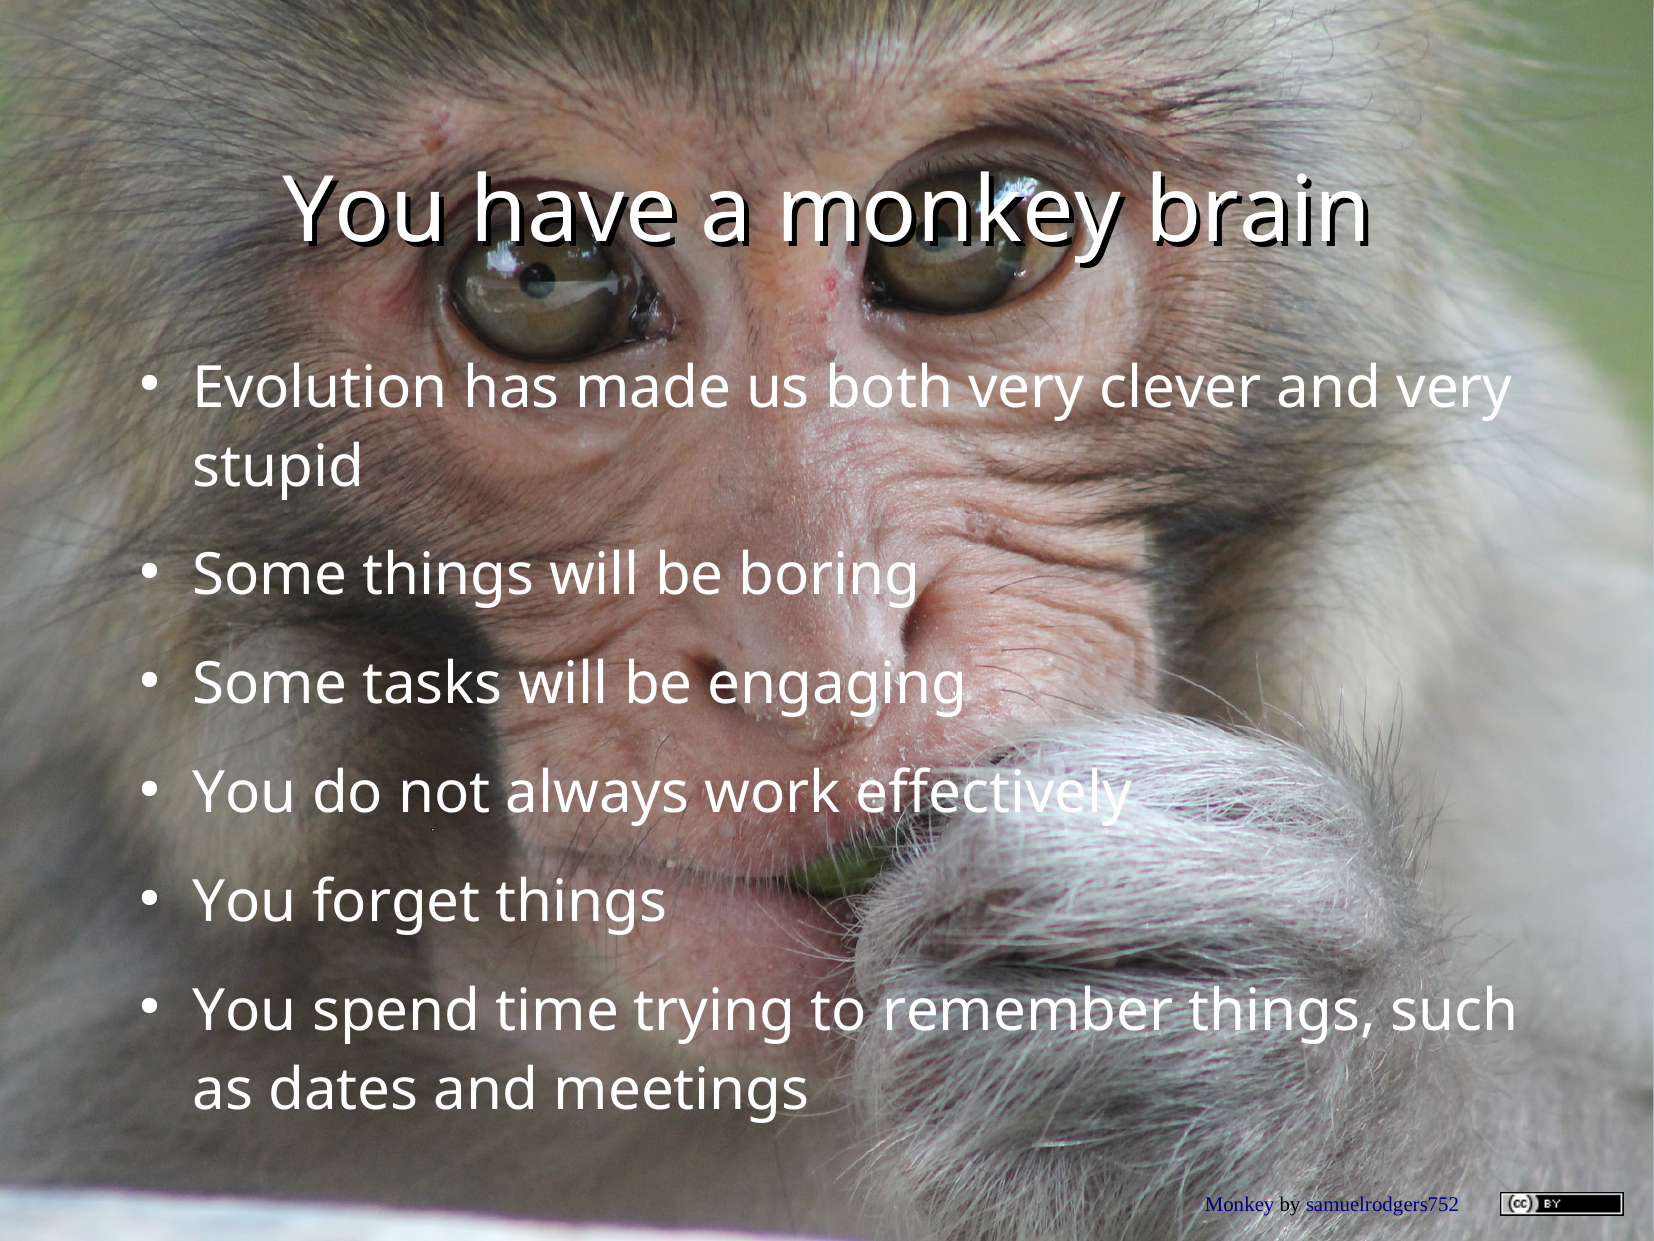

# You have a monkey brain
Evolution has made us both very clever and very stupid
Some things will be boring
Some tasks will be engaging
You do not always work effectively
You forget things
You spend time trying to remember things, such as dates and meetings
Monkey by samuelrodgers752